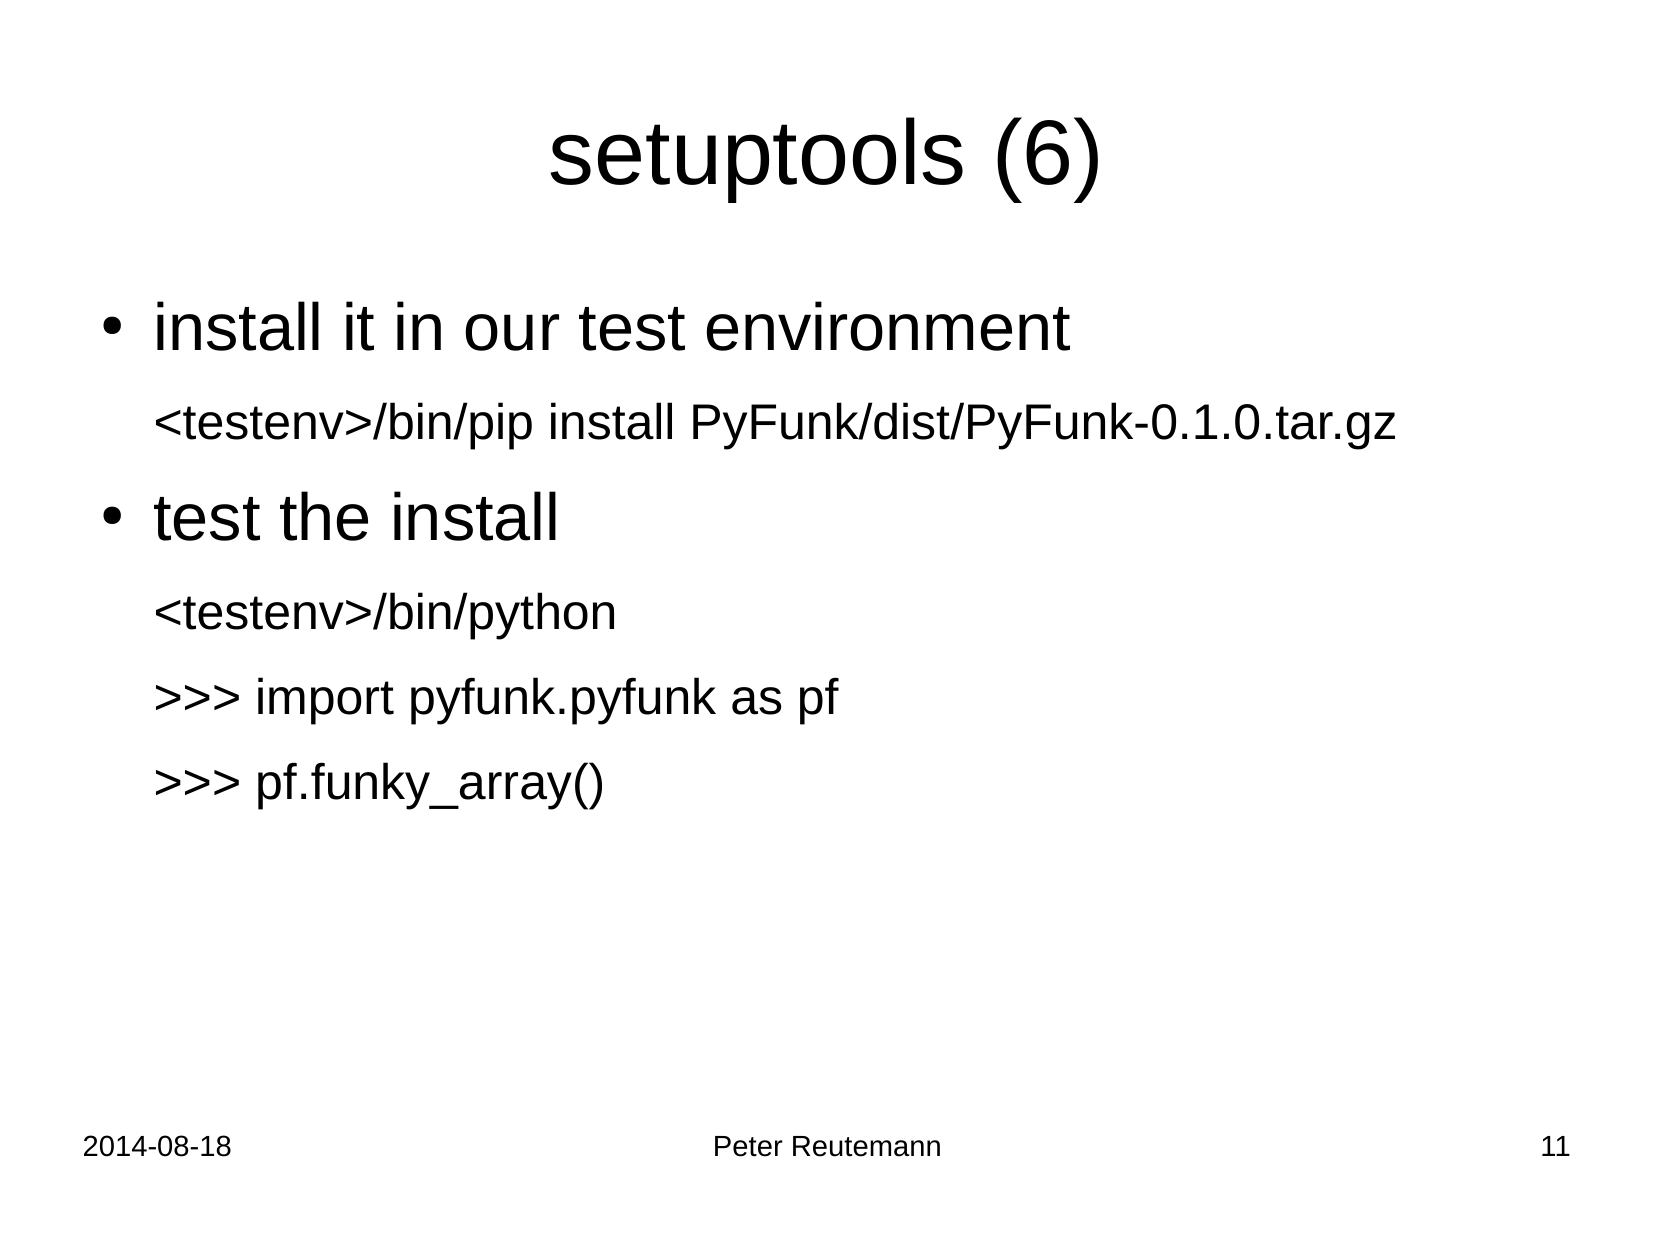

# setuptools (6)
install it in our test environment
<testenv>/bin/pip install PyFunk/dist/PyFunk-0.1.0.tar.gz
test the install
<testenv>/bin/python
>>> import pyfunk.pyfunk as pf
>>> pf.funky_array()
2014-08-18
Peter Reutemann
11